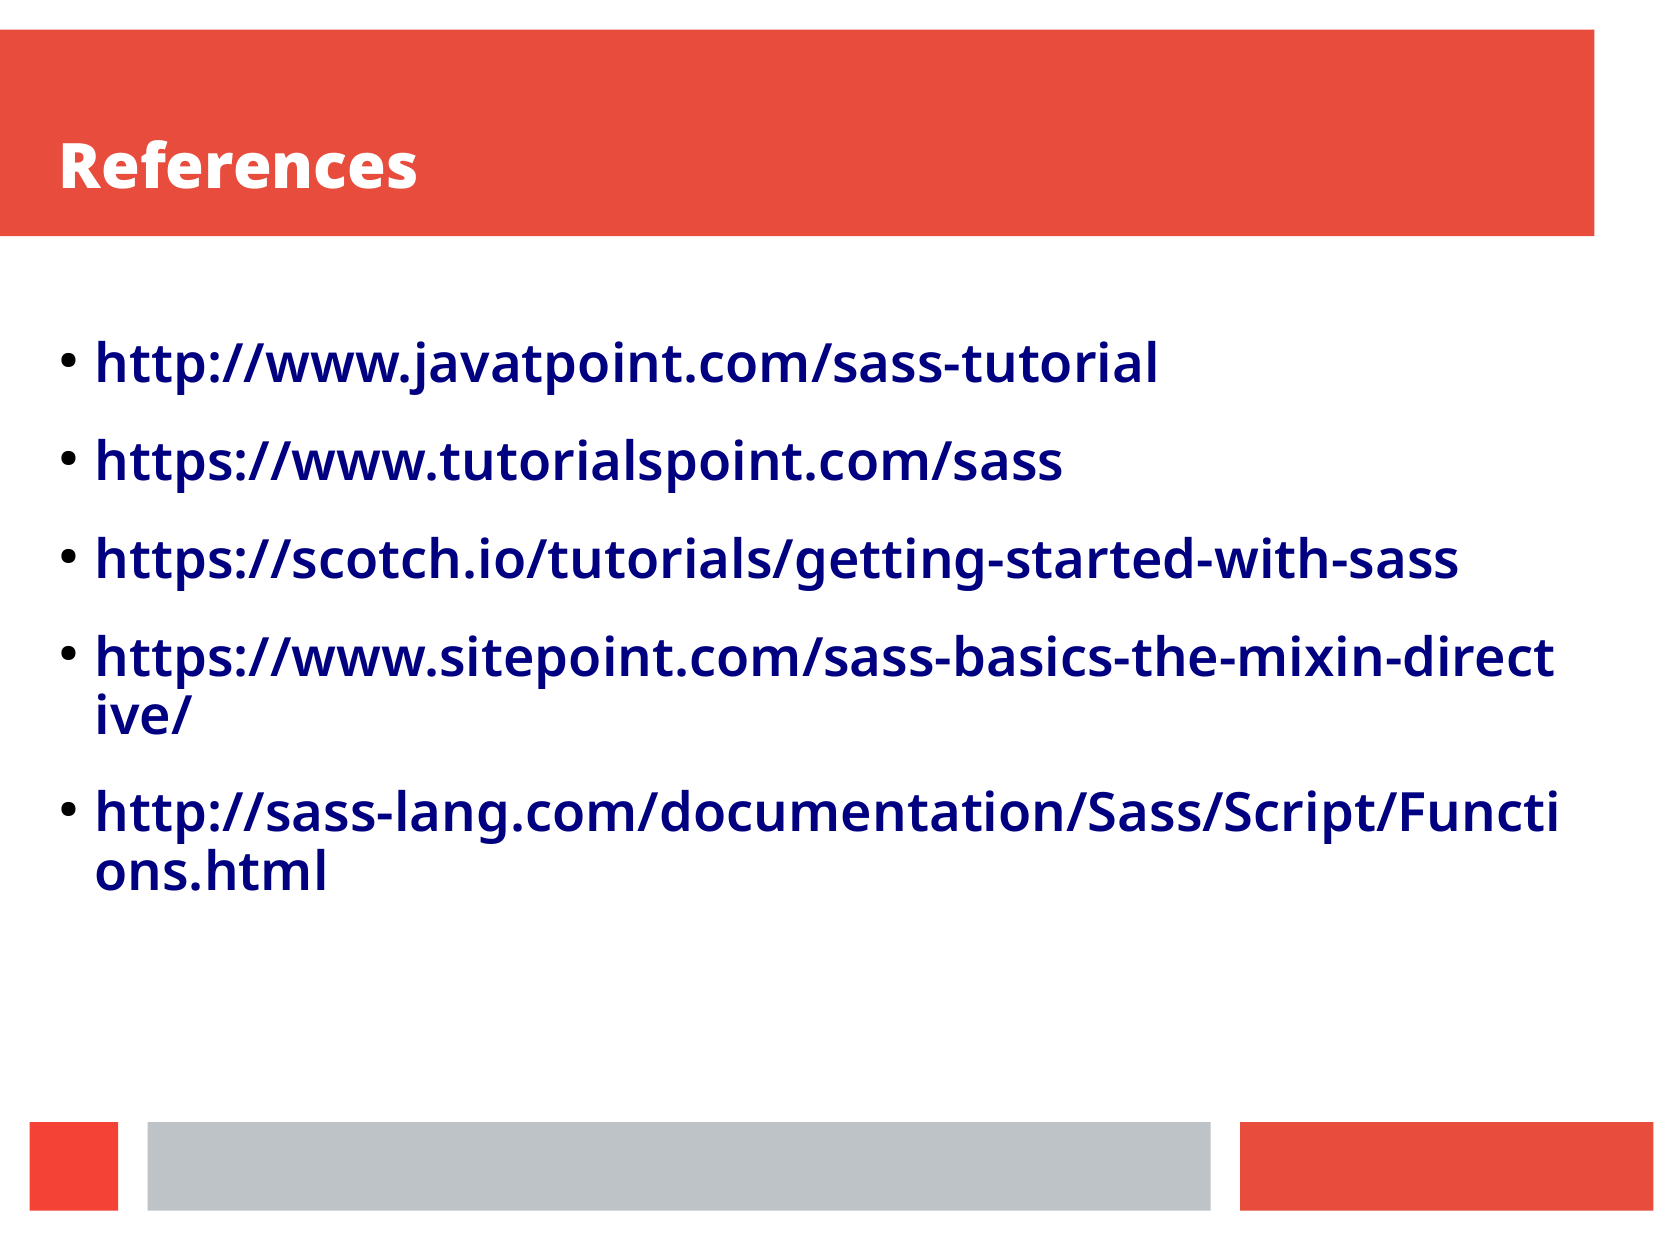

# References
http://www.javatpoint.com/sass-tutorial
https://www.tutorialspoint.com/sass
https://scotch.io/tutorials/getting-started-with-sass
https://www.sitepoint.com/sass-basics-the-mixin-directive/
http://sass-lang.com/documentation/Sass/Script/Functions.html